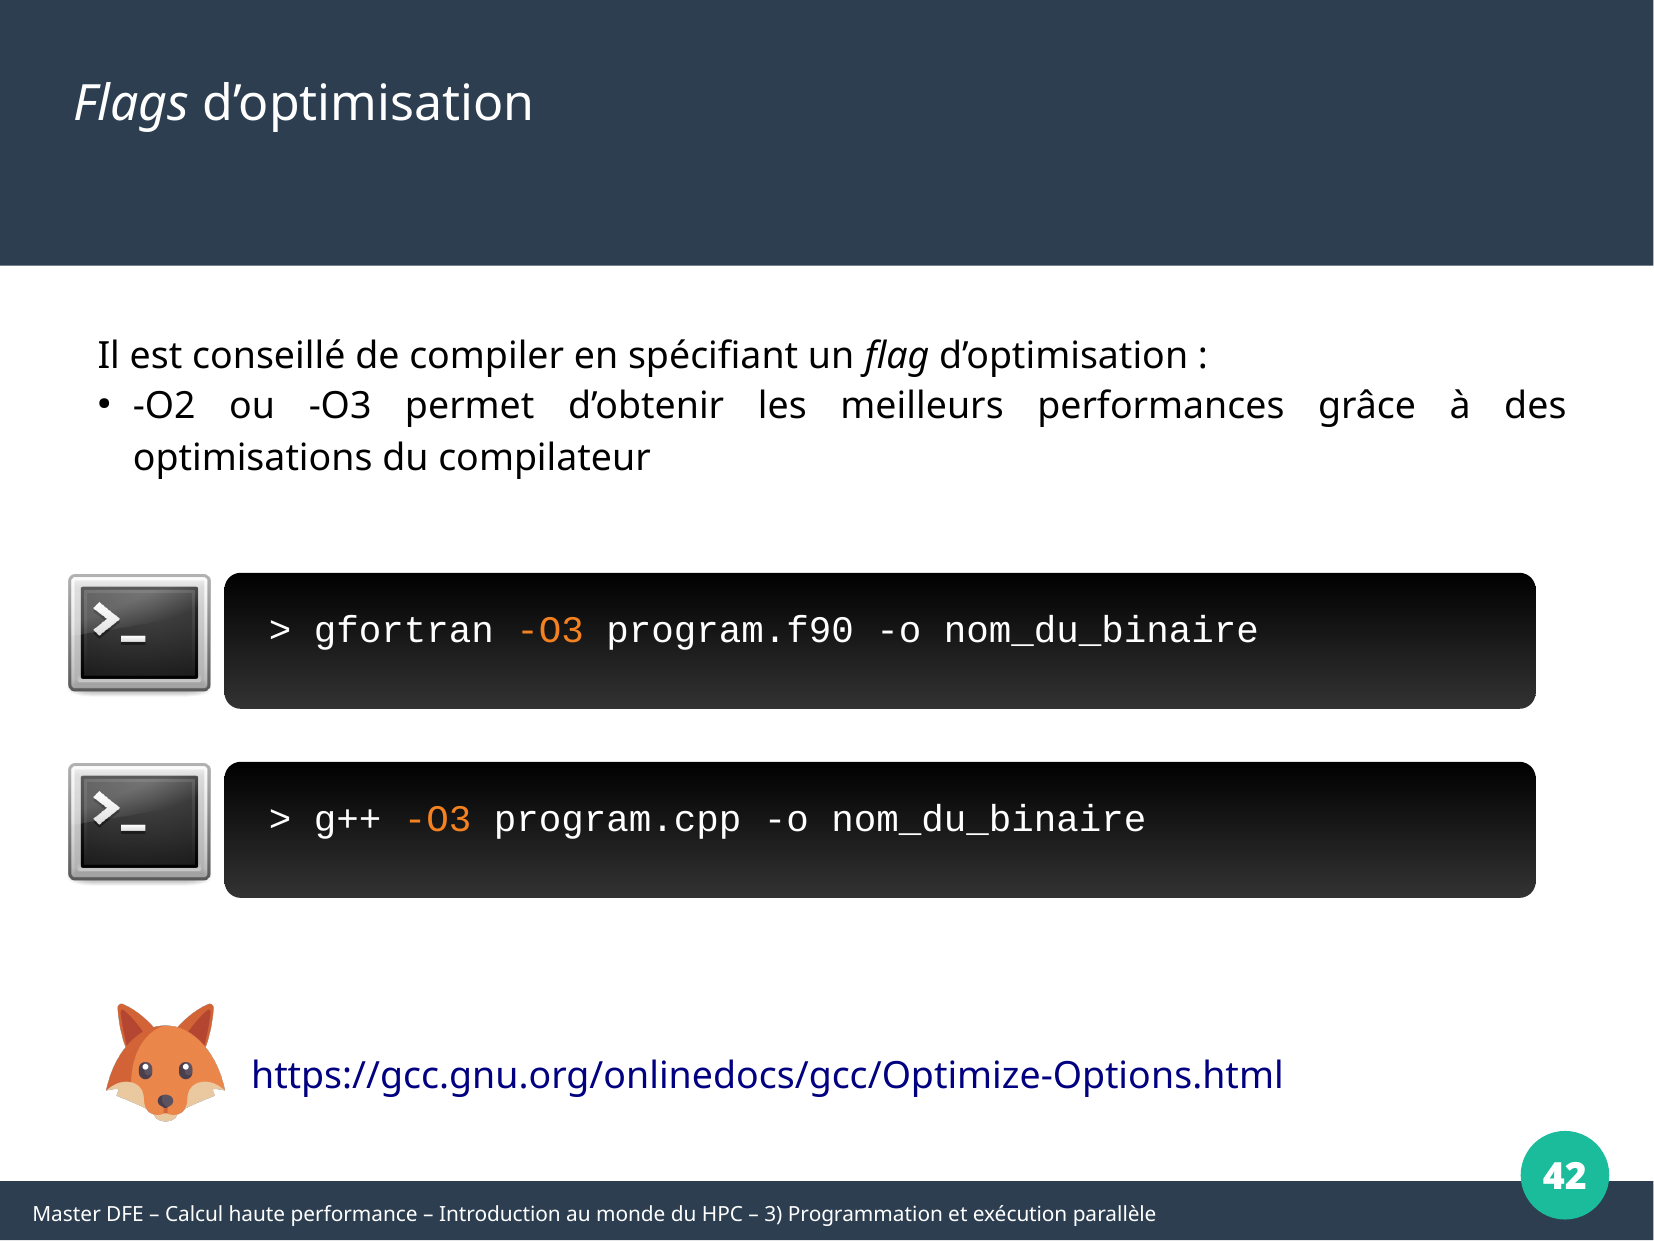

Flags d’optimisation
Il est conseillé de compiler en spécifiant un flag d’optimisation :
-O2 ou -O3 permet d’obtenir les meilleurs performances grâce à des optimisations du compilateur
> gfortran -O3 program.f90 -o nom_du_binaire
> g++ -O3 program.cpp -o nom_du_binaire
https://gcc.gnu.org/onlinedocs/gcc/Optimize-Options.html
42
Master DFE – Calcul haute performance – Introduction au monde du HPC – 3) Programmation et exécution parallèle